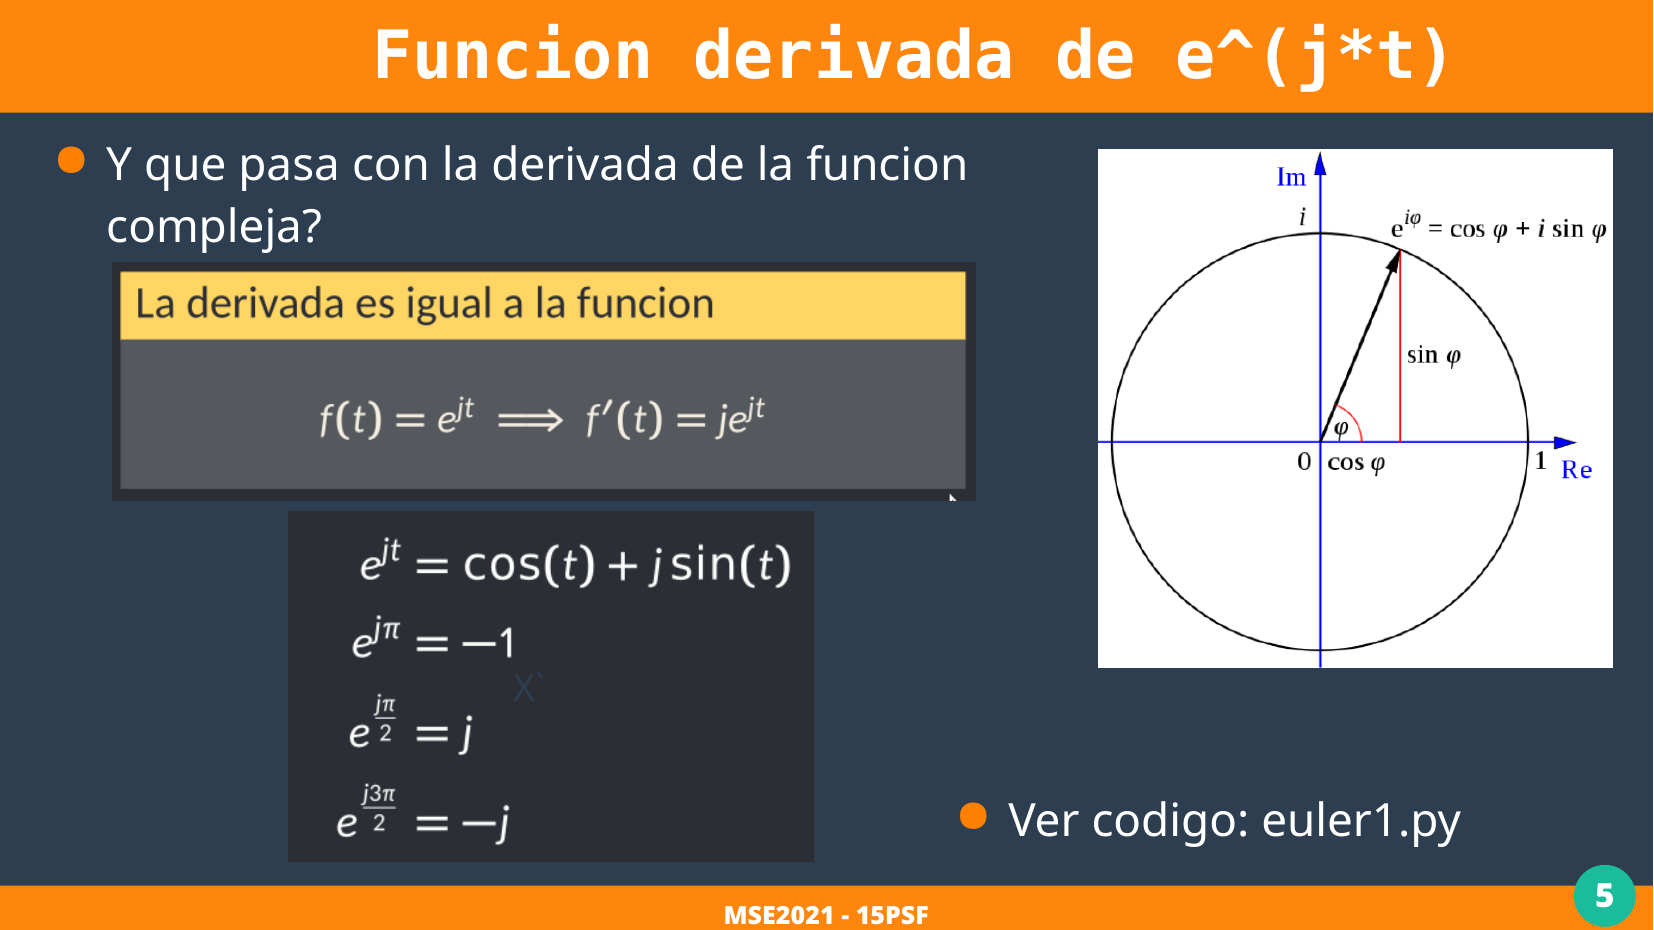

# Funcion derivada de e^(j*t)
Y que pasa con la derivada de la funcion compleja?
X`
Ver codigo: euler1.py
MSE2021 - 15PSF